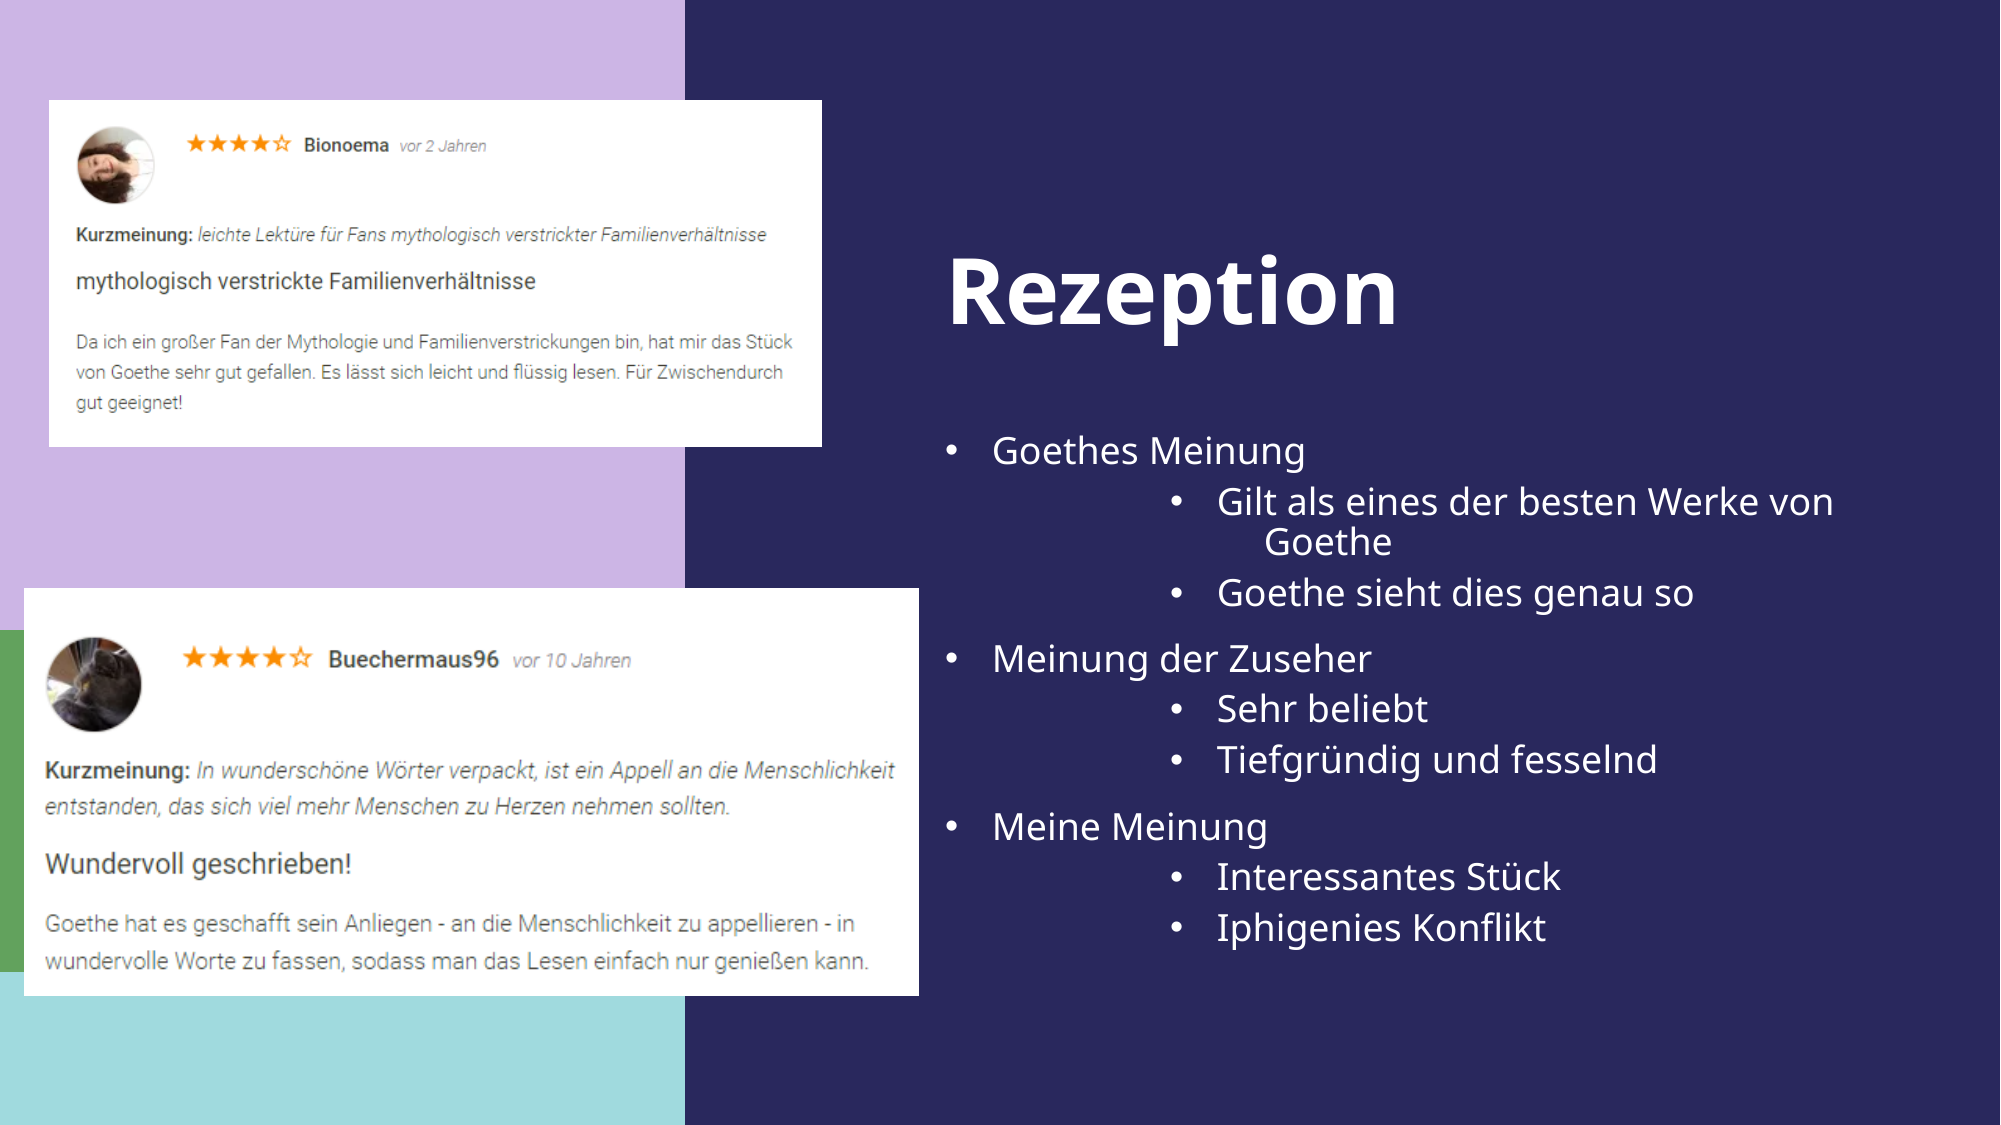

# Rezeption
Goethes Meinung
Gilt als eines der besten Werke von Goethe
Goethe sieht dies genau so
Meinung der Zuseher
Sehr beliebt
Tiefgründig und fesselnd
Meine Meinung
Interessantes Stück
Iphigenies Konflikt